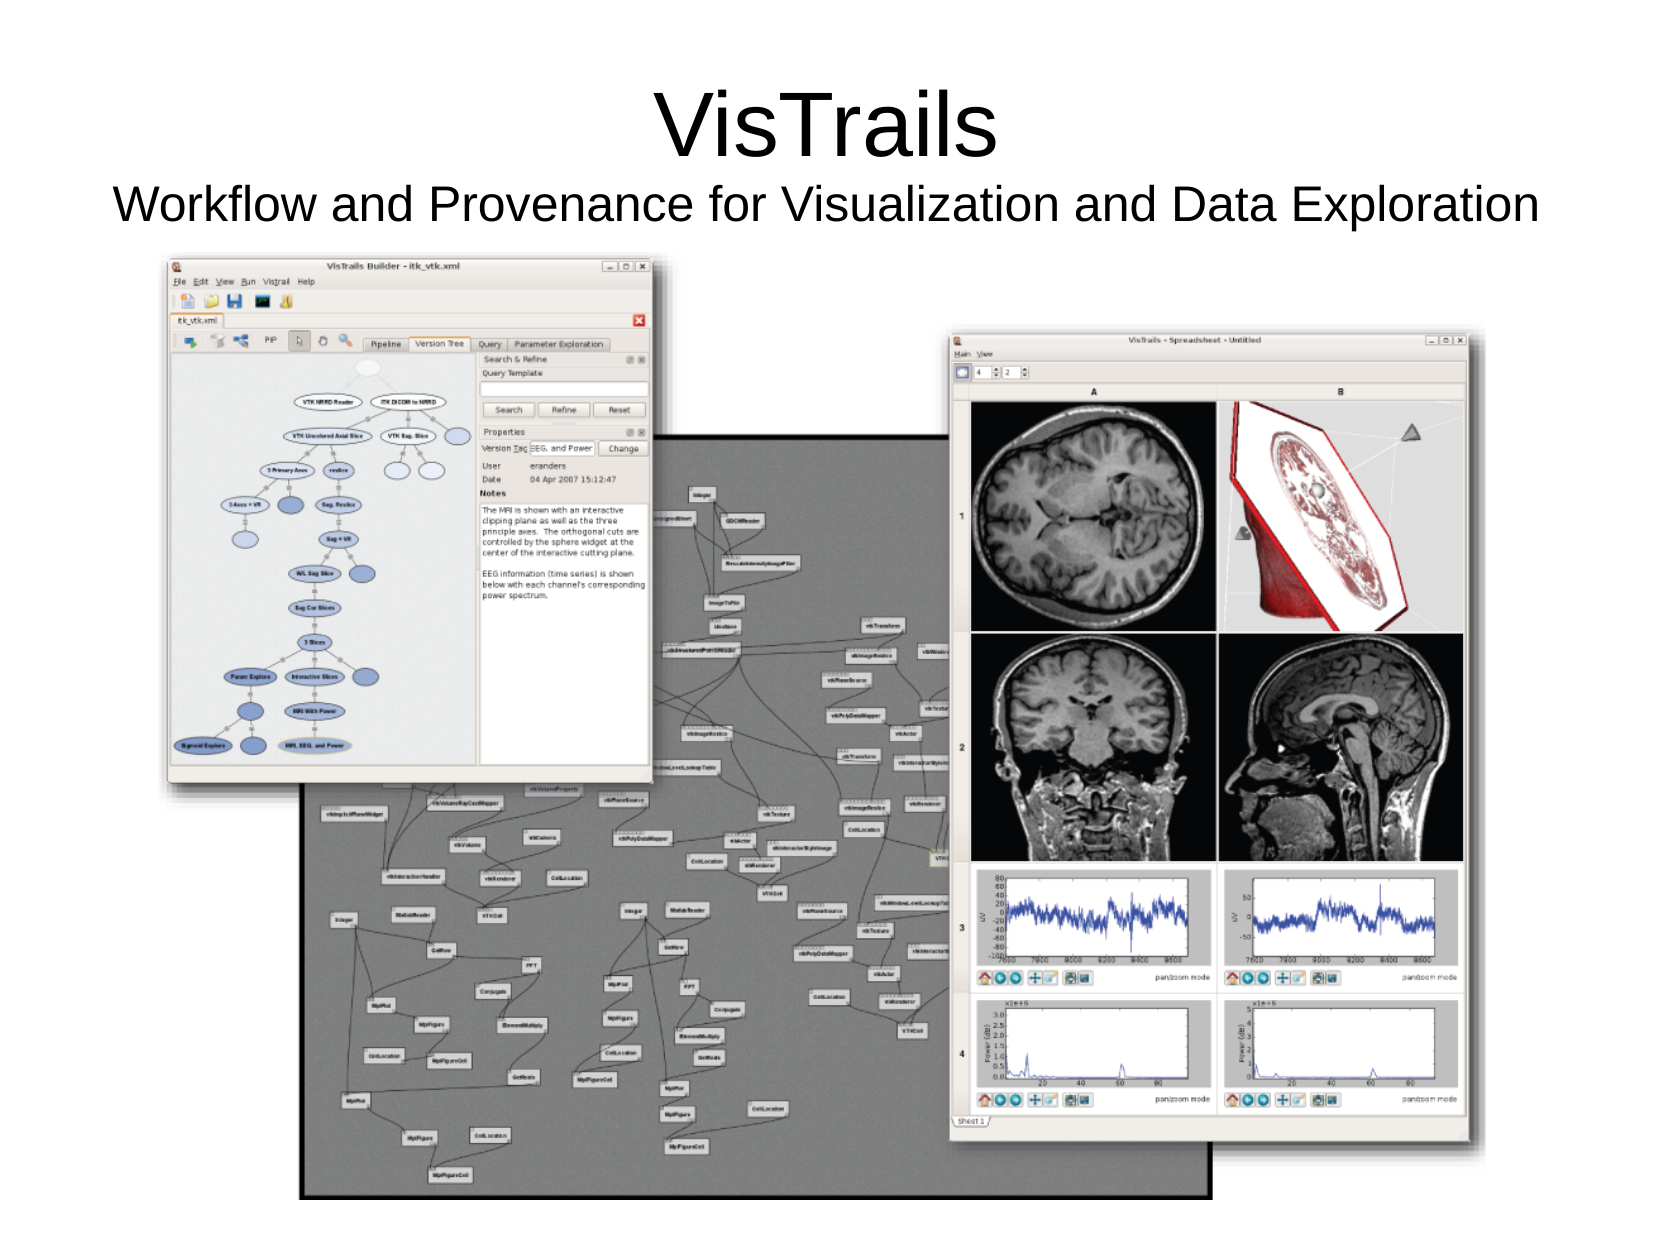

# VisTrails Workflow and Provenance for Visualization and Data Exploration